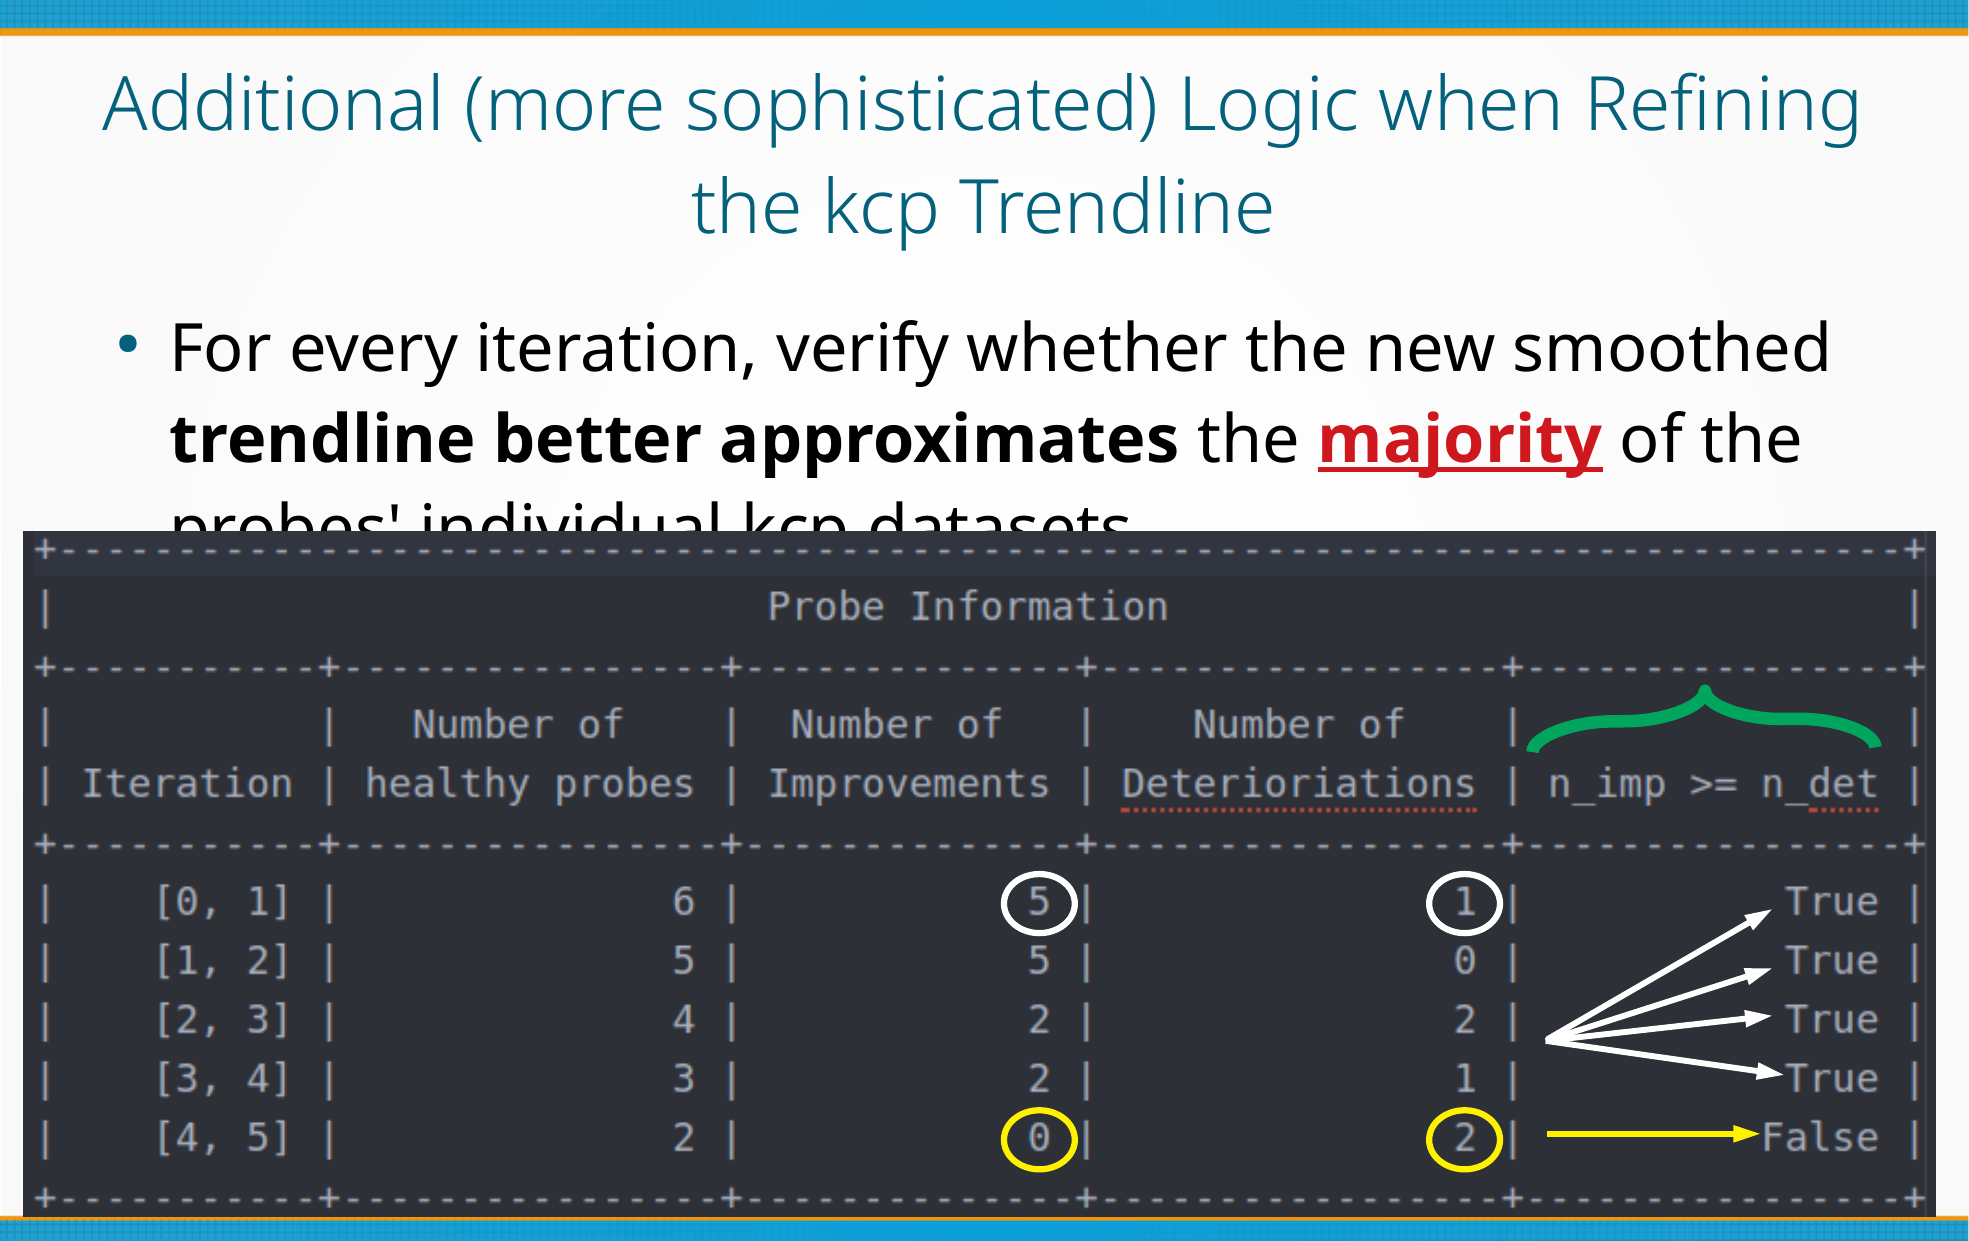

# Additional (more sophisticated) Logic when Refining the kcp Trendline
For every iteration, verify whether the new smoothed trendline better approximates the majority of the probes' individual kcp datasets.